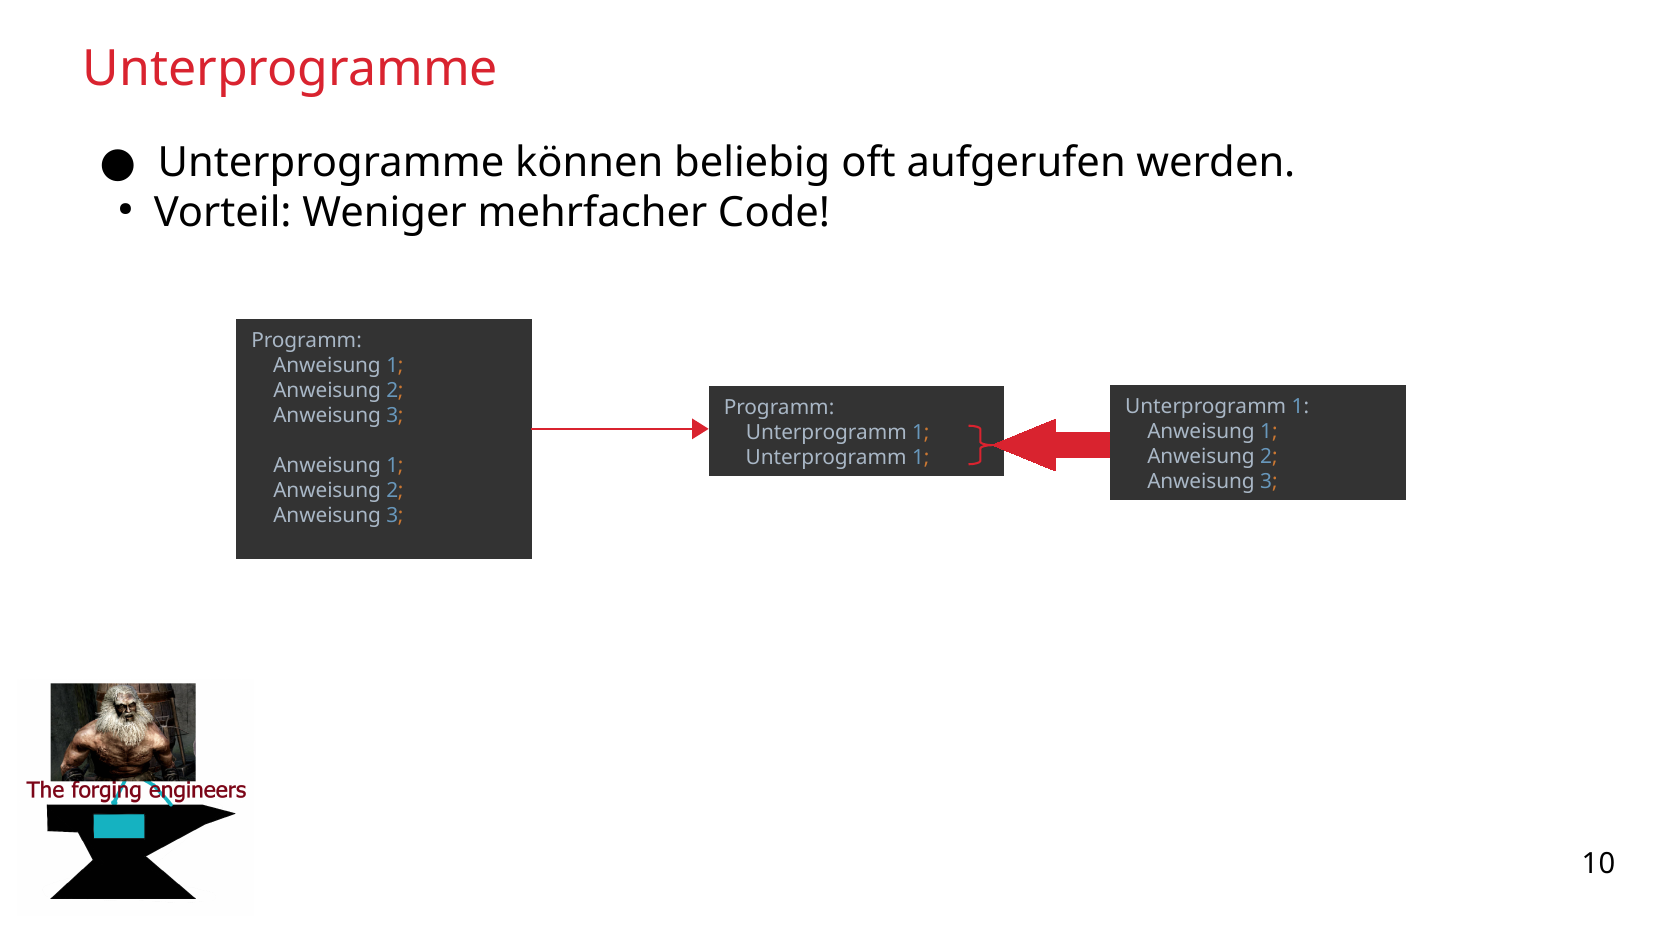

# Unterprogramme
Unterprogramme können beliebig oft aufgerufen werden.
Vorteil: Weniger mehrfacher Code!
Programm:
 Anweisung 1;
 Anweisung 2;
 Anweisung 3;
 Anweisung 1;
 Anweisung 2;
 Anweisung 3;
Unterprogramm 1:
 Anweisung 1;
 Anweisung 2;
 Anweisung 3;
Programm:
 Unterprogramm 1;
 Unterprogramm 1;